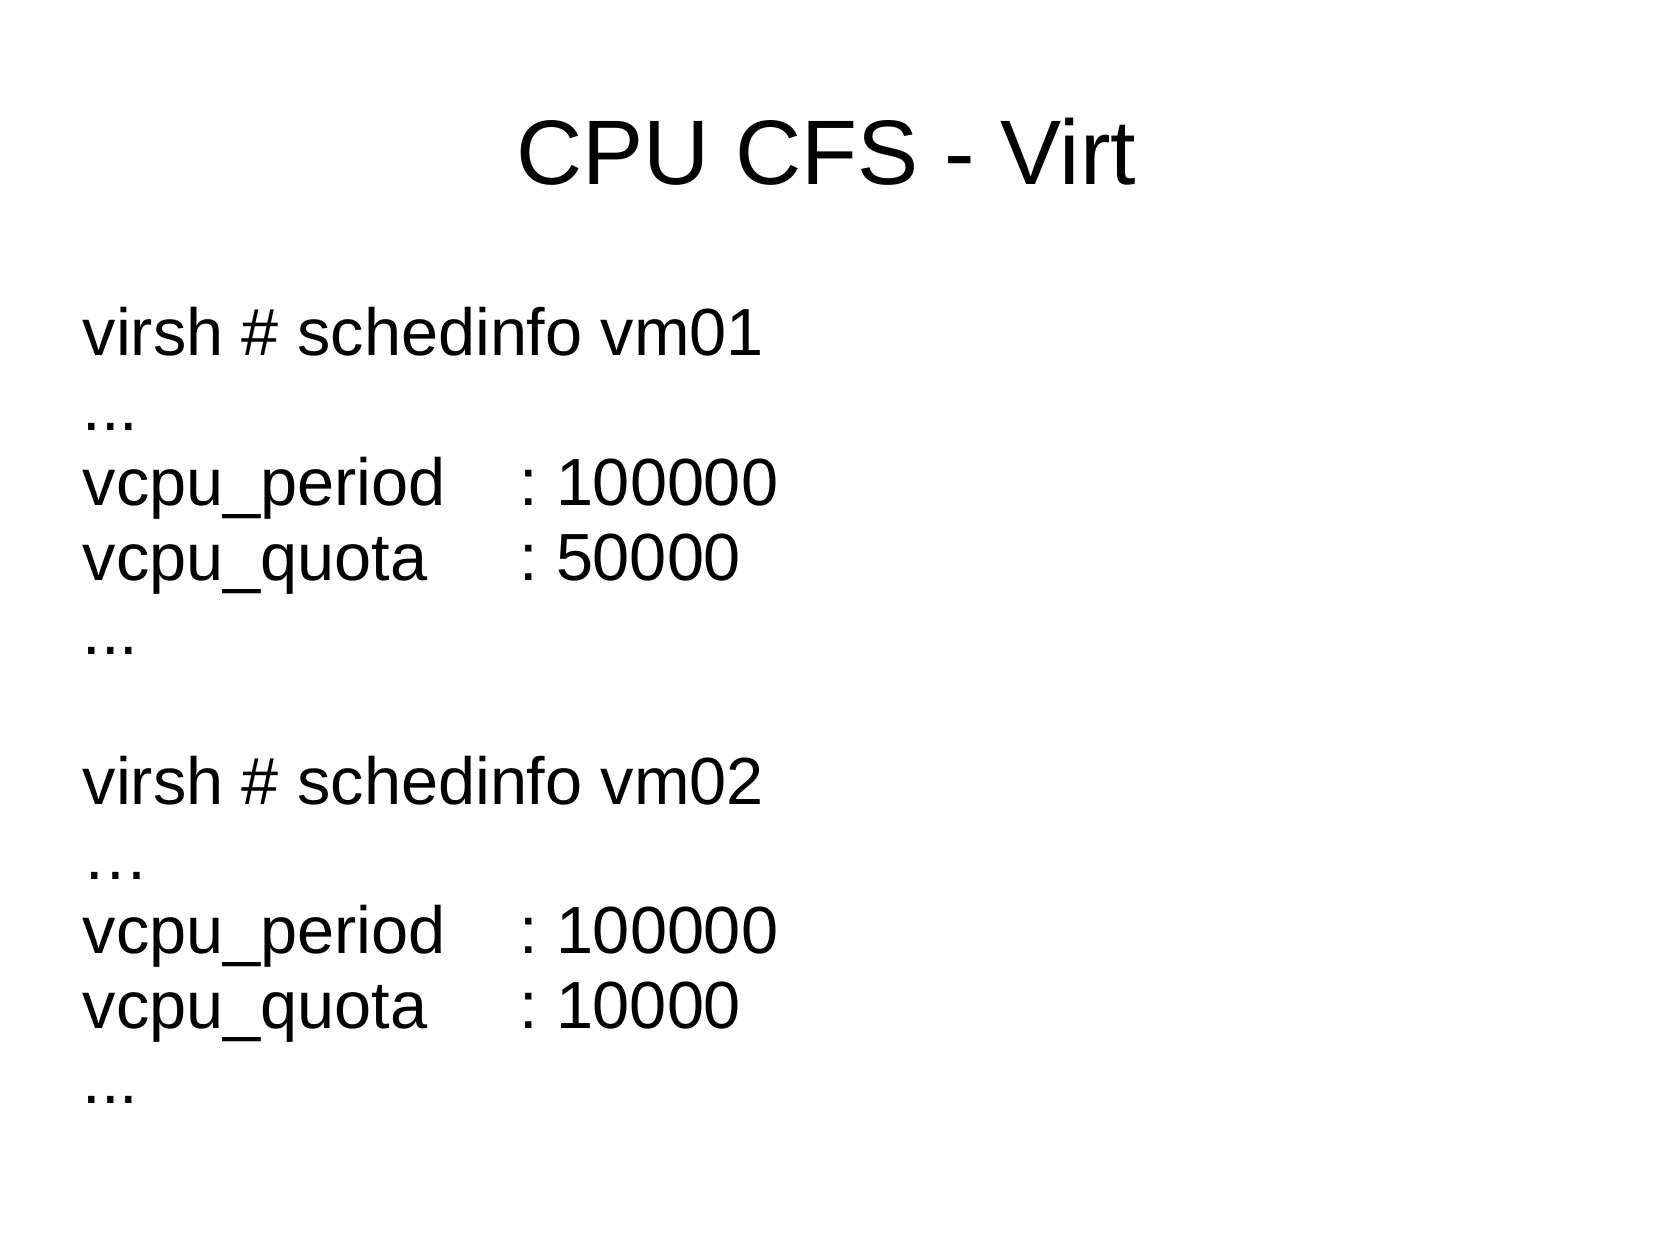

# CPU CFS - Virt
virsh # schedinfo vm01
...
vcpu_period : 100000
vcpu_quota : 50000
...
virsh # schedinfo vm02
…
vcpu_period : 100000
vcpu_quota : 10000
...